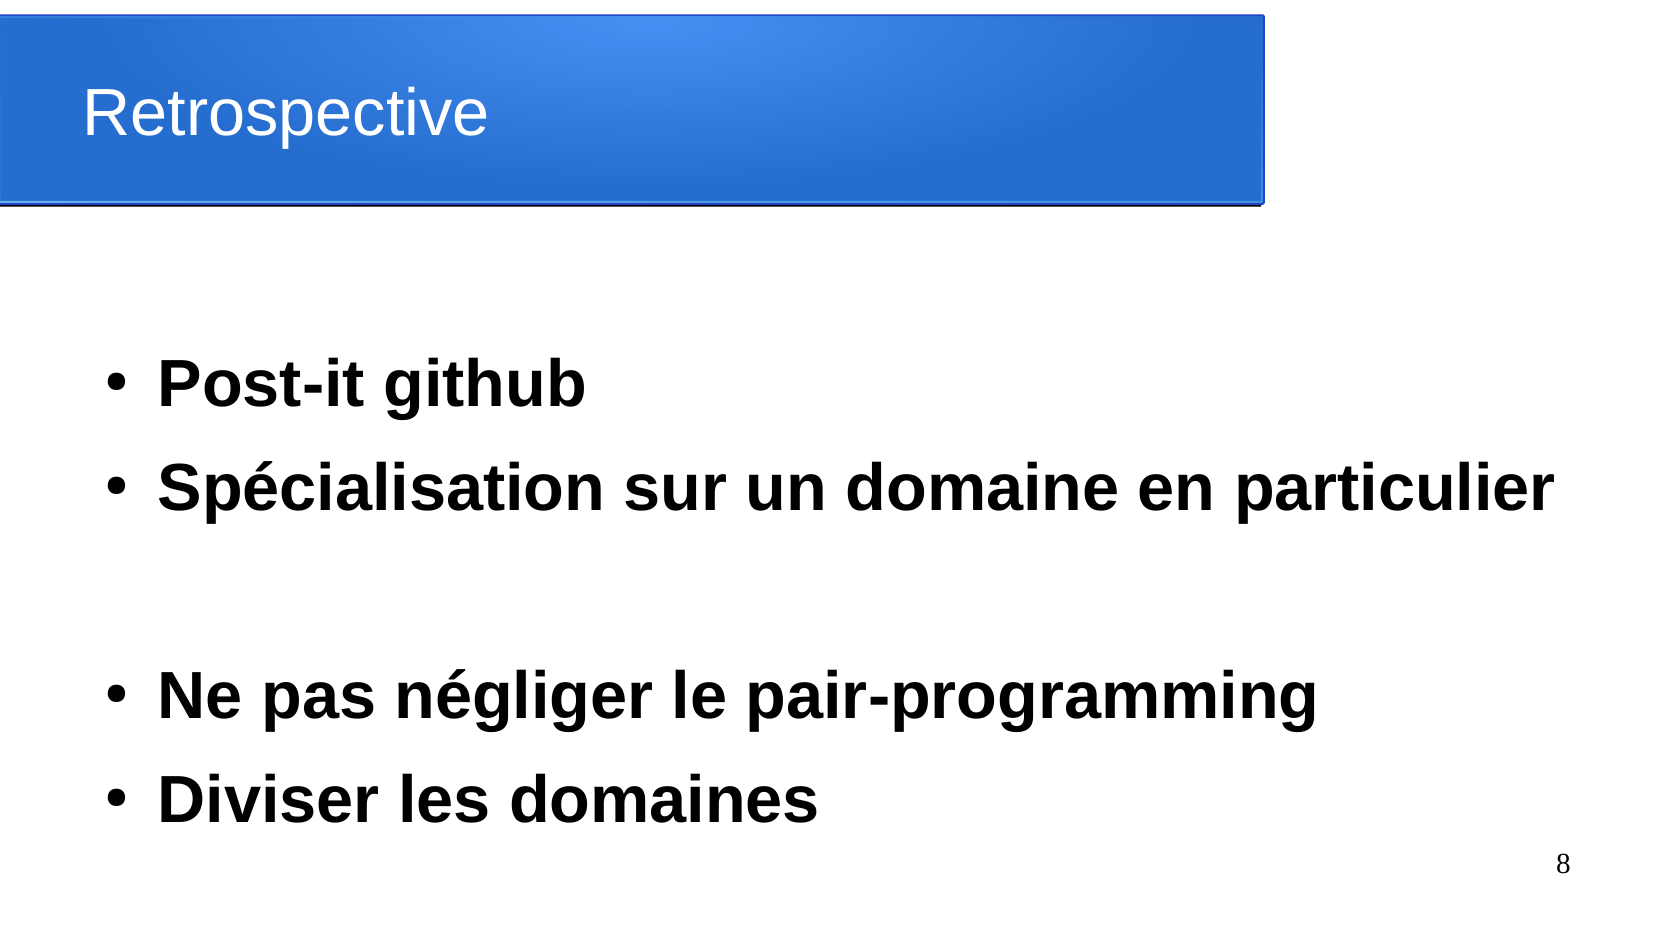

# Retrospective
Post-it github
Spécialisation sur un domaine en particulier
Ne pas négliger le pair-programming
Diviser les domaines
8